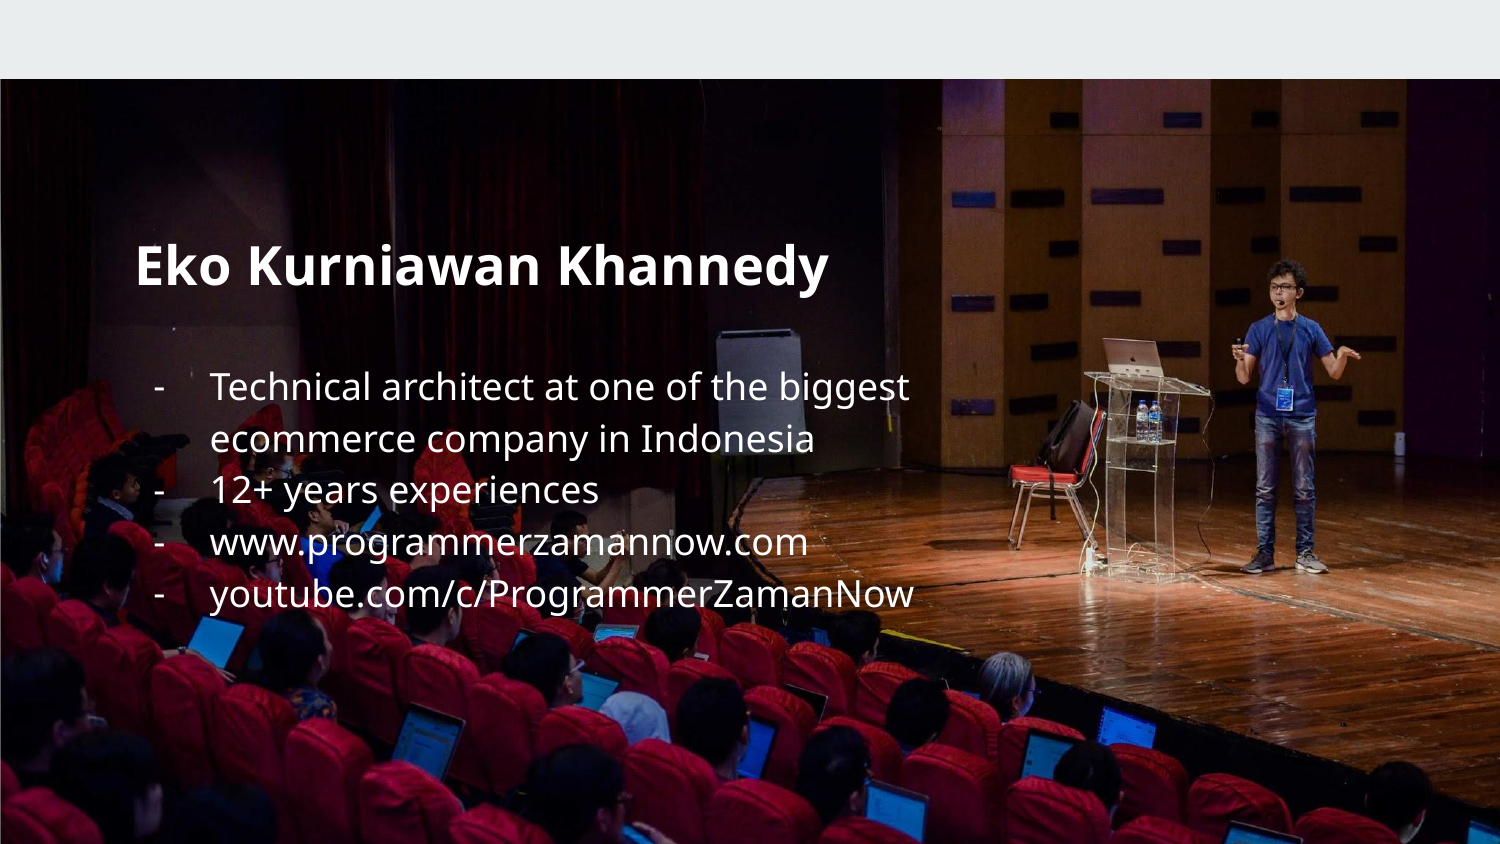

# Eko Kurniawan Khannedy
Technical architect at one of the biggest ecommerce company in Indonesia
12+ years experiences
www.programmerzamannow.com
youtube.com/c/ProgrammerZamanNow